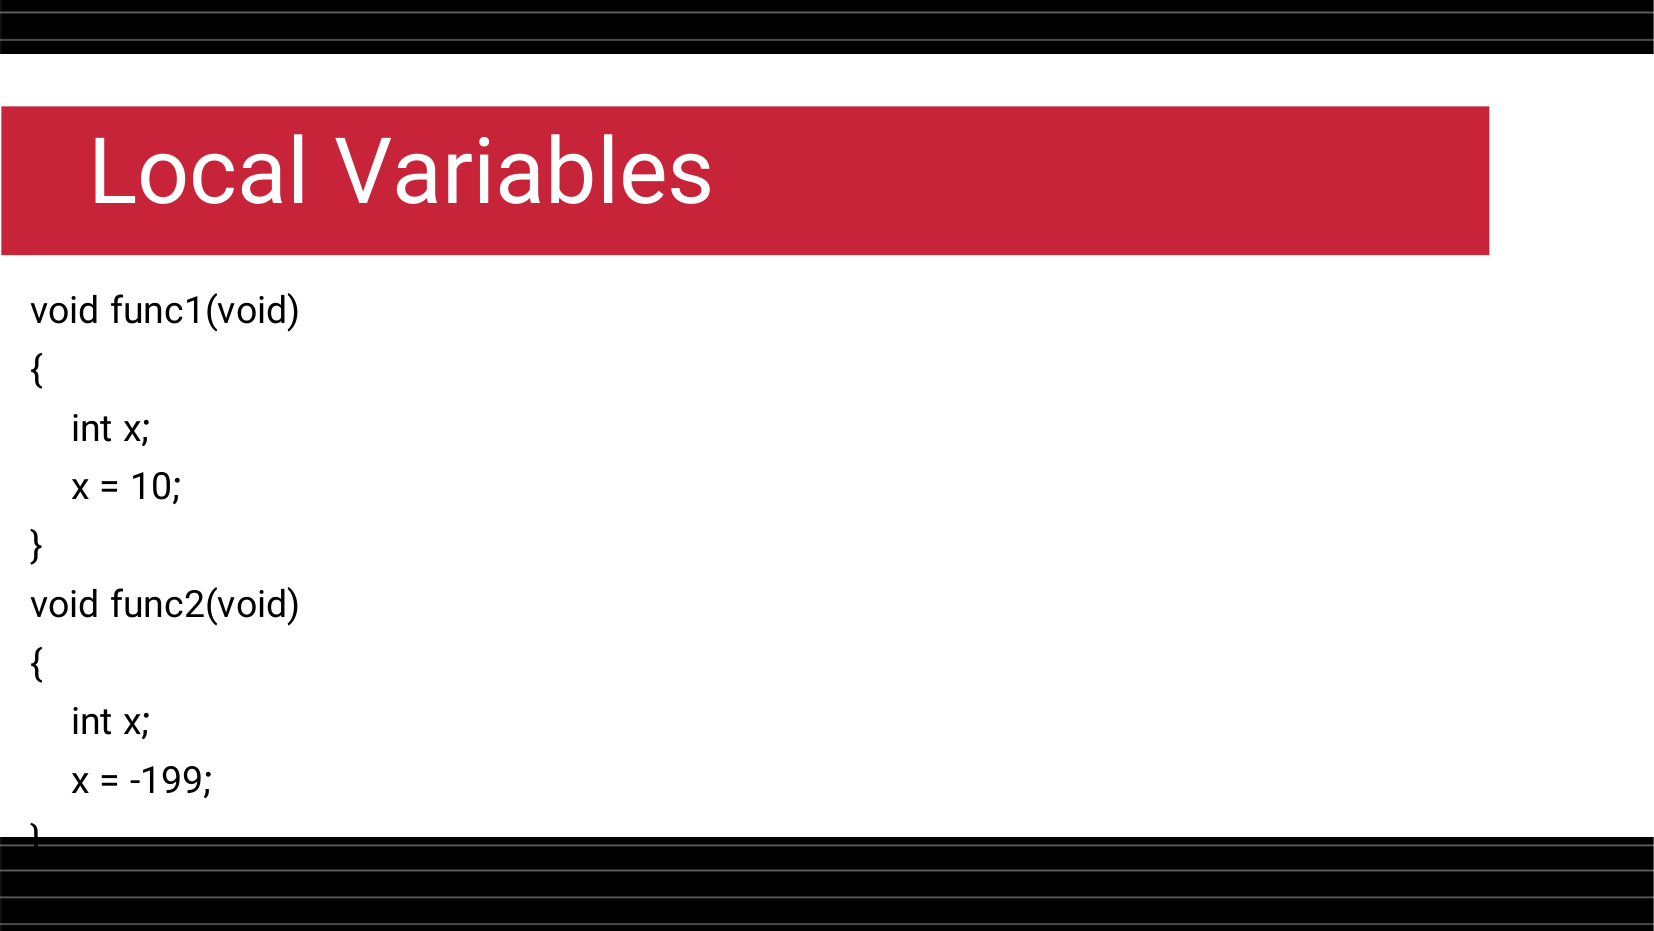

Local Variables
# void func1(void)
{
 int x;
 x = 10;
}
void func2(void)
{
 int x;
 x = -199;
}